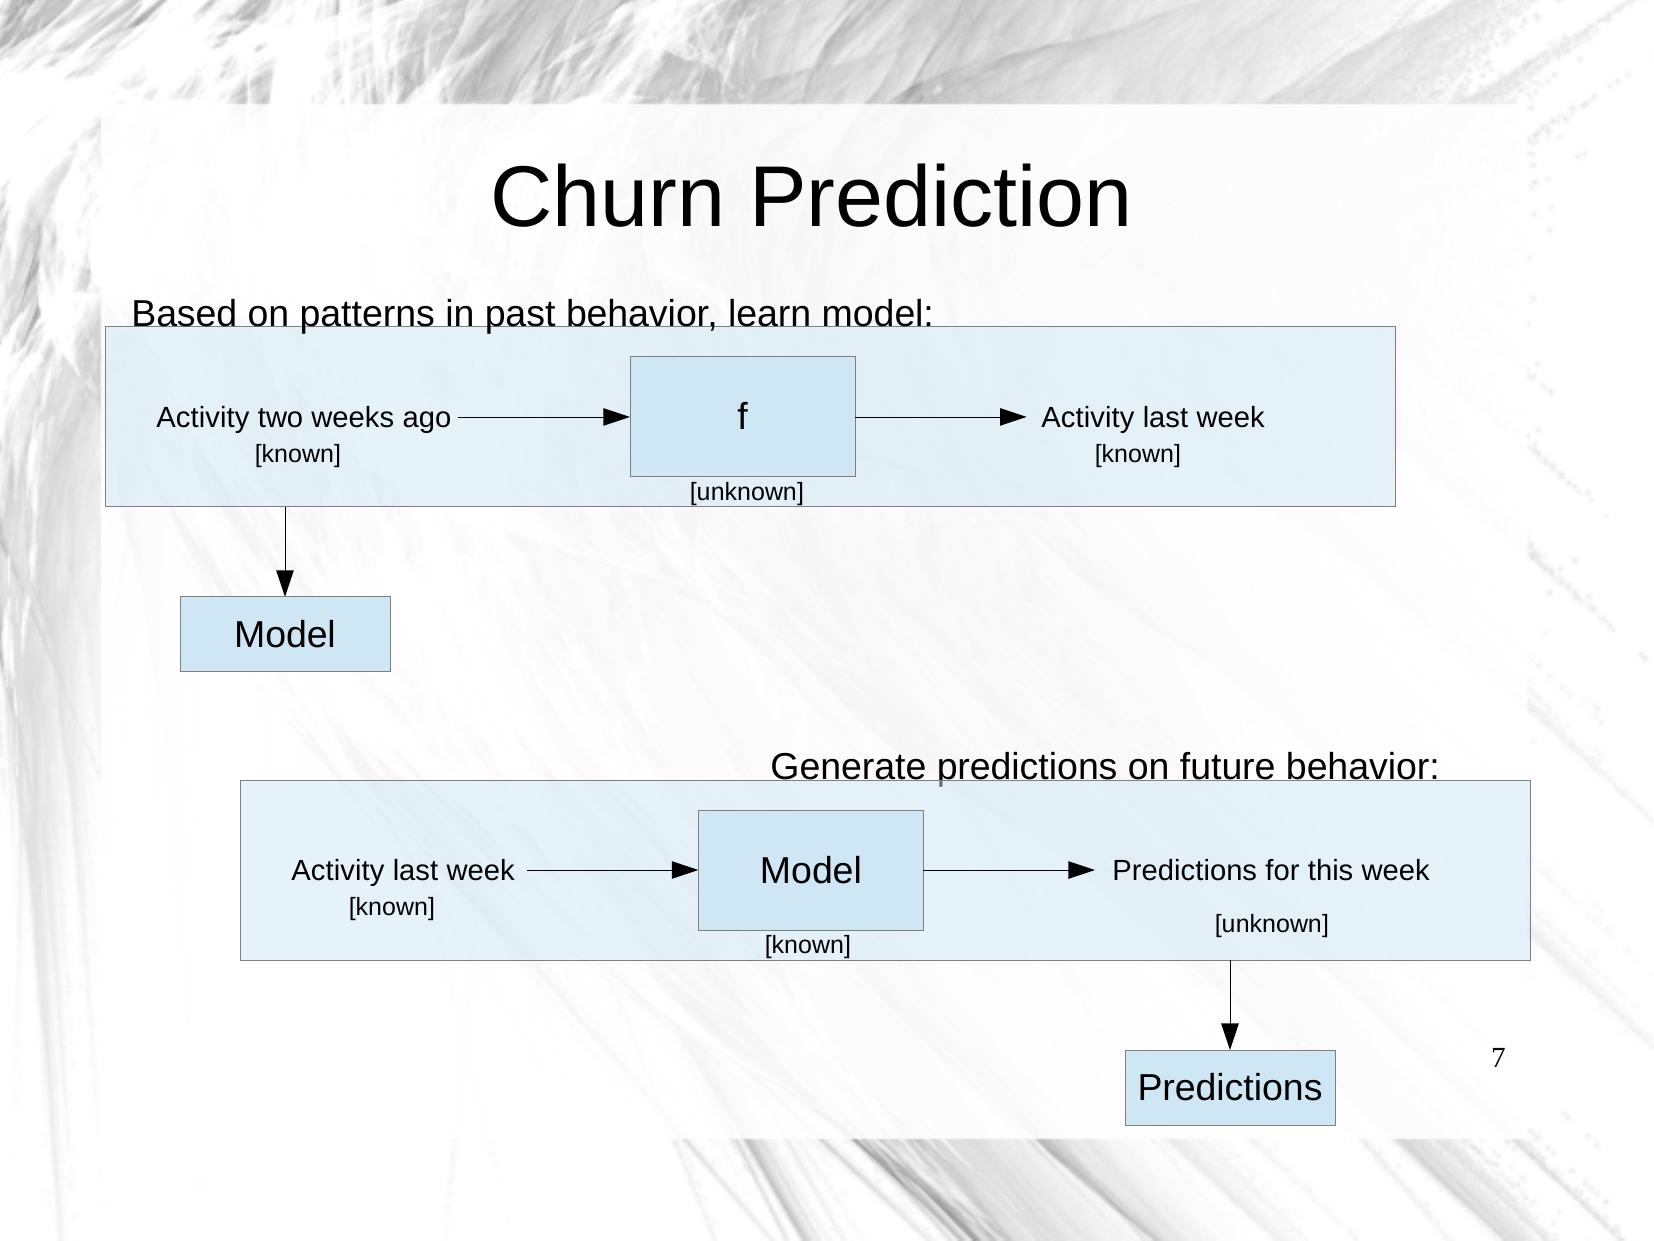

# Churn Prediction
Based on patterns in past behavior, learn model:
f
Activity two weeks ago
Activity last week
[known]
[known]
[unknown]
Model
Generate predictions on future behavior:
Model
Activity last week
Predictions for this week
[known]
[unknown]
[known]
7
Predictions